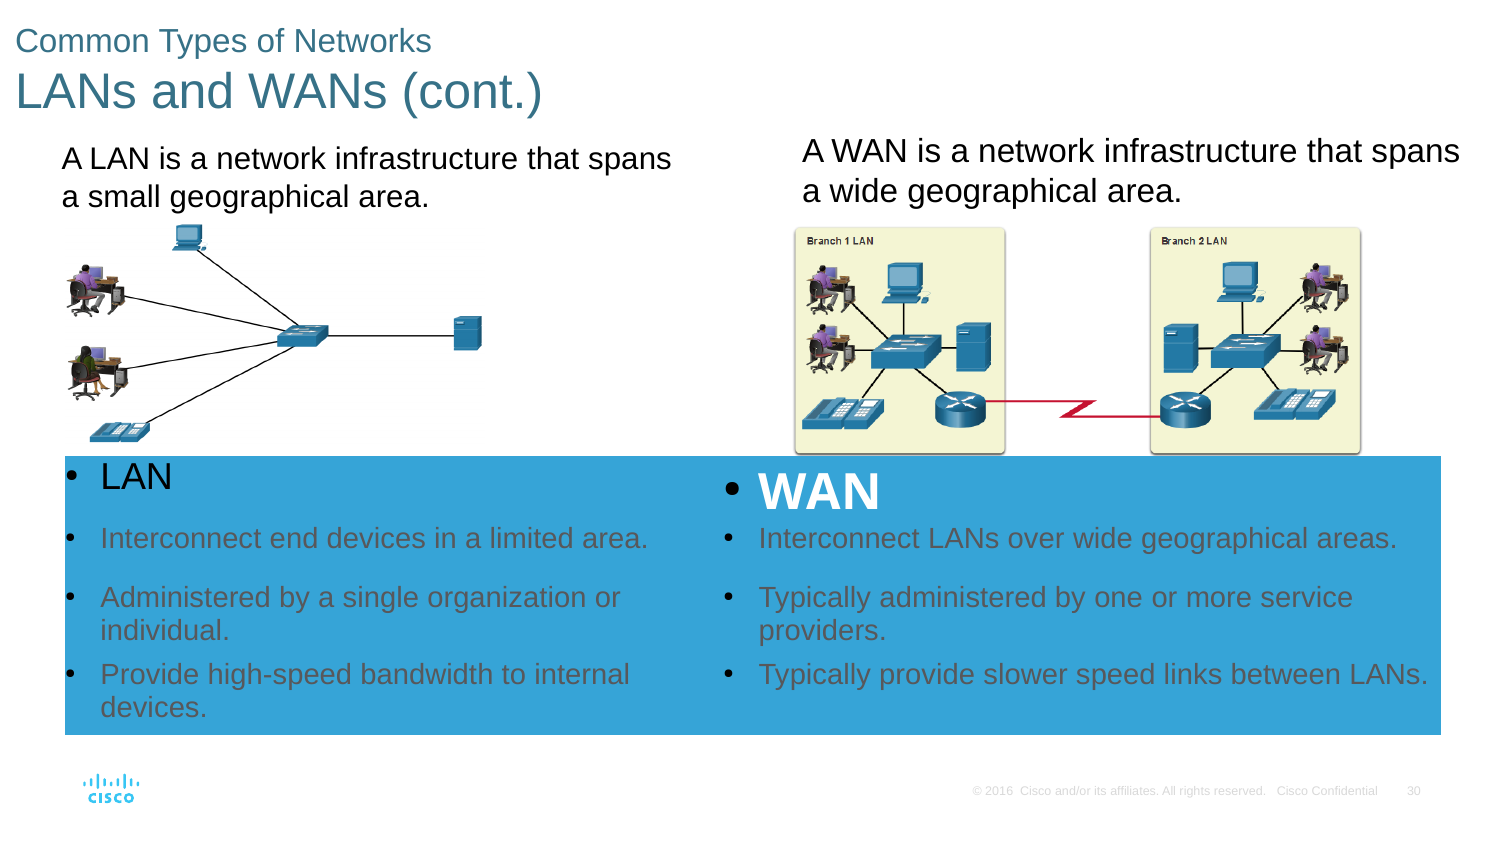

# Common Types of Networks LANs and WANs (cont.)
A WAN is a network infrastructure that spans a wide geographical area.
A LAN is a network infrastructure that spans a small geographical area.
| LAN | WAN |
| --- | --- |
| Interconnect end devices in a limited area. | Interconnect LANs over wide geographical areas. |
| Administered by a single organization or individual. | Typically administered by one or more service providers. |
| Provide high-speed bandwidth to internal devices. | Typically provide slower speed links between LANs. |